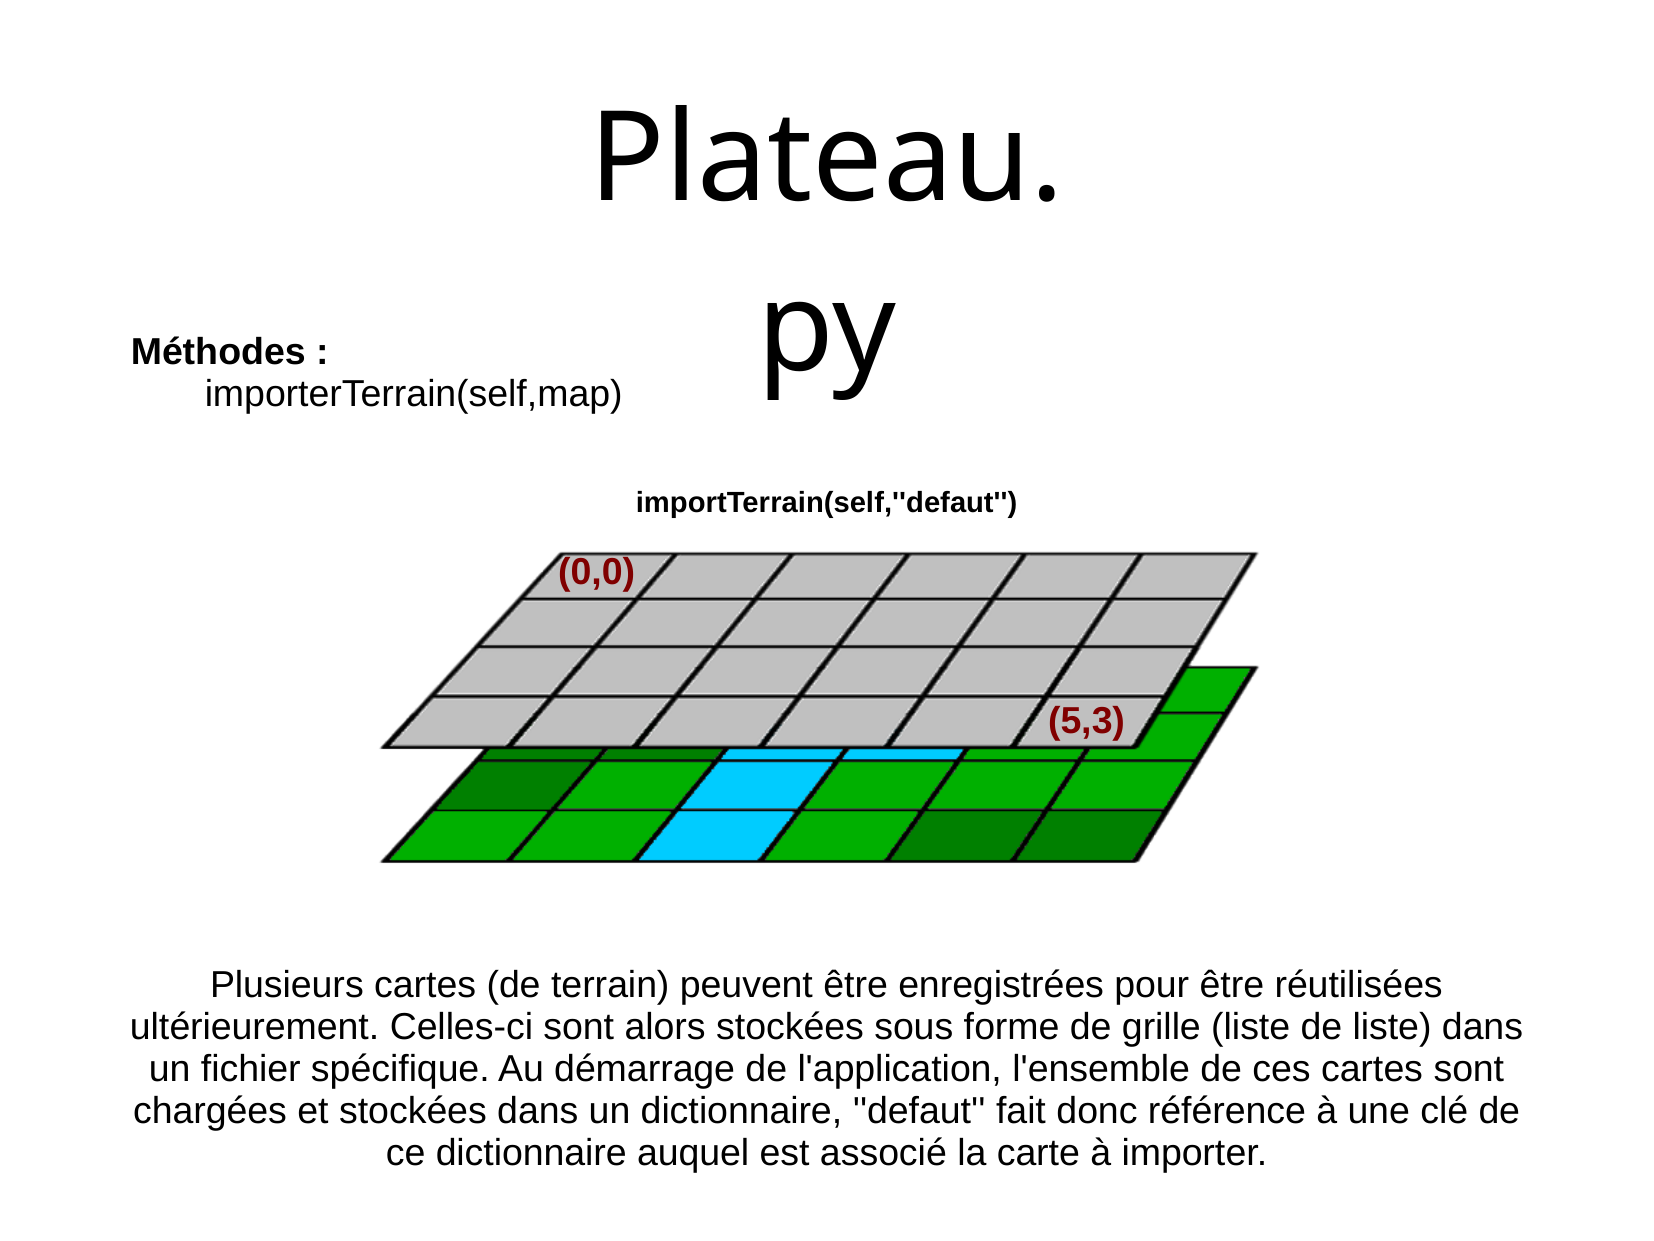

Plateau.py
Méthodes :
	importerTerrain(self,map)
importTerrain(self,''defaut'')
(0,0)
(5,3)
Plusieurs cartes (de terrain) peuvent être enregistrées pour être réutilisées ultérieurement. Celles-ci sont alors stockées sous forme de grille (liste de liste) dans un fichier spécifique. Au démarrage de l'application, l'ensemble de ces cartes sont chargées et stockées dans un dictionnaire, ''defaut'' fait donc référence à une clé de ce dictionnaire auquel est associé la carte à importer.